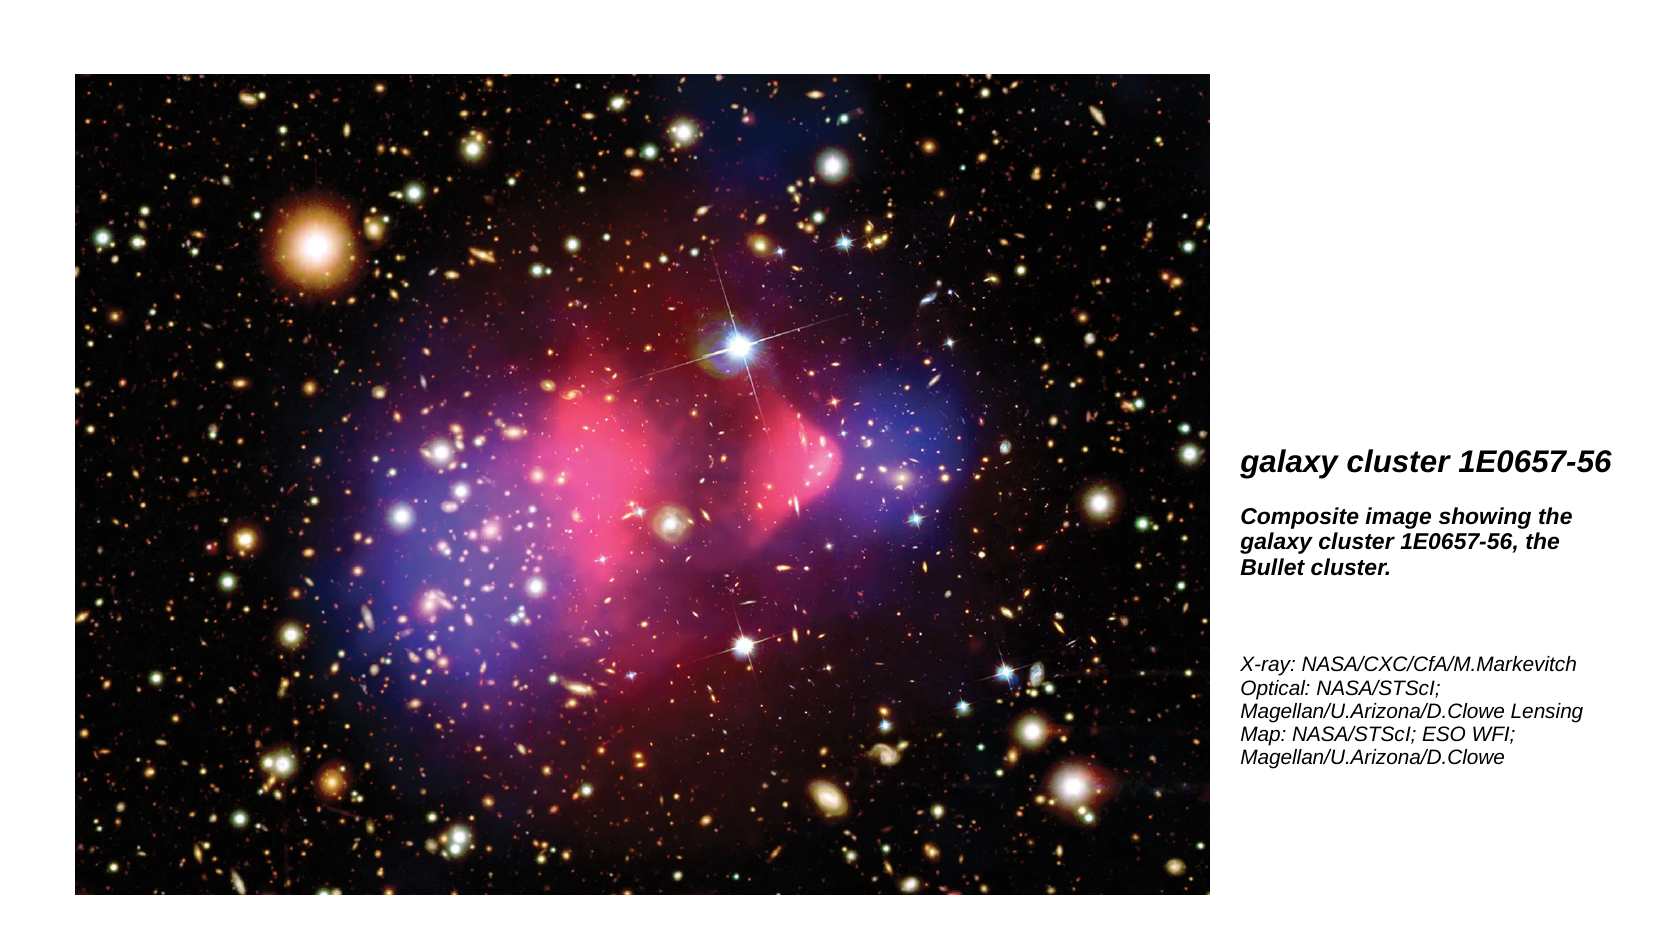

galaxy cluster 1E0657-56
Composite image showing the galaxy cluster 1E0657-56, the Bullet cluster.
X-ray: NASA/CXC/CfA/M.Markevitch Optical: NASA/STScI; Magellan/U.Arizona/D.Clowe Lensing Map: NASA/STScI; ESO WFI; Magellan/U.Arizona/D.Clowe